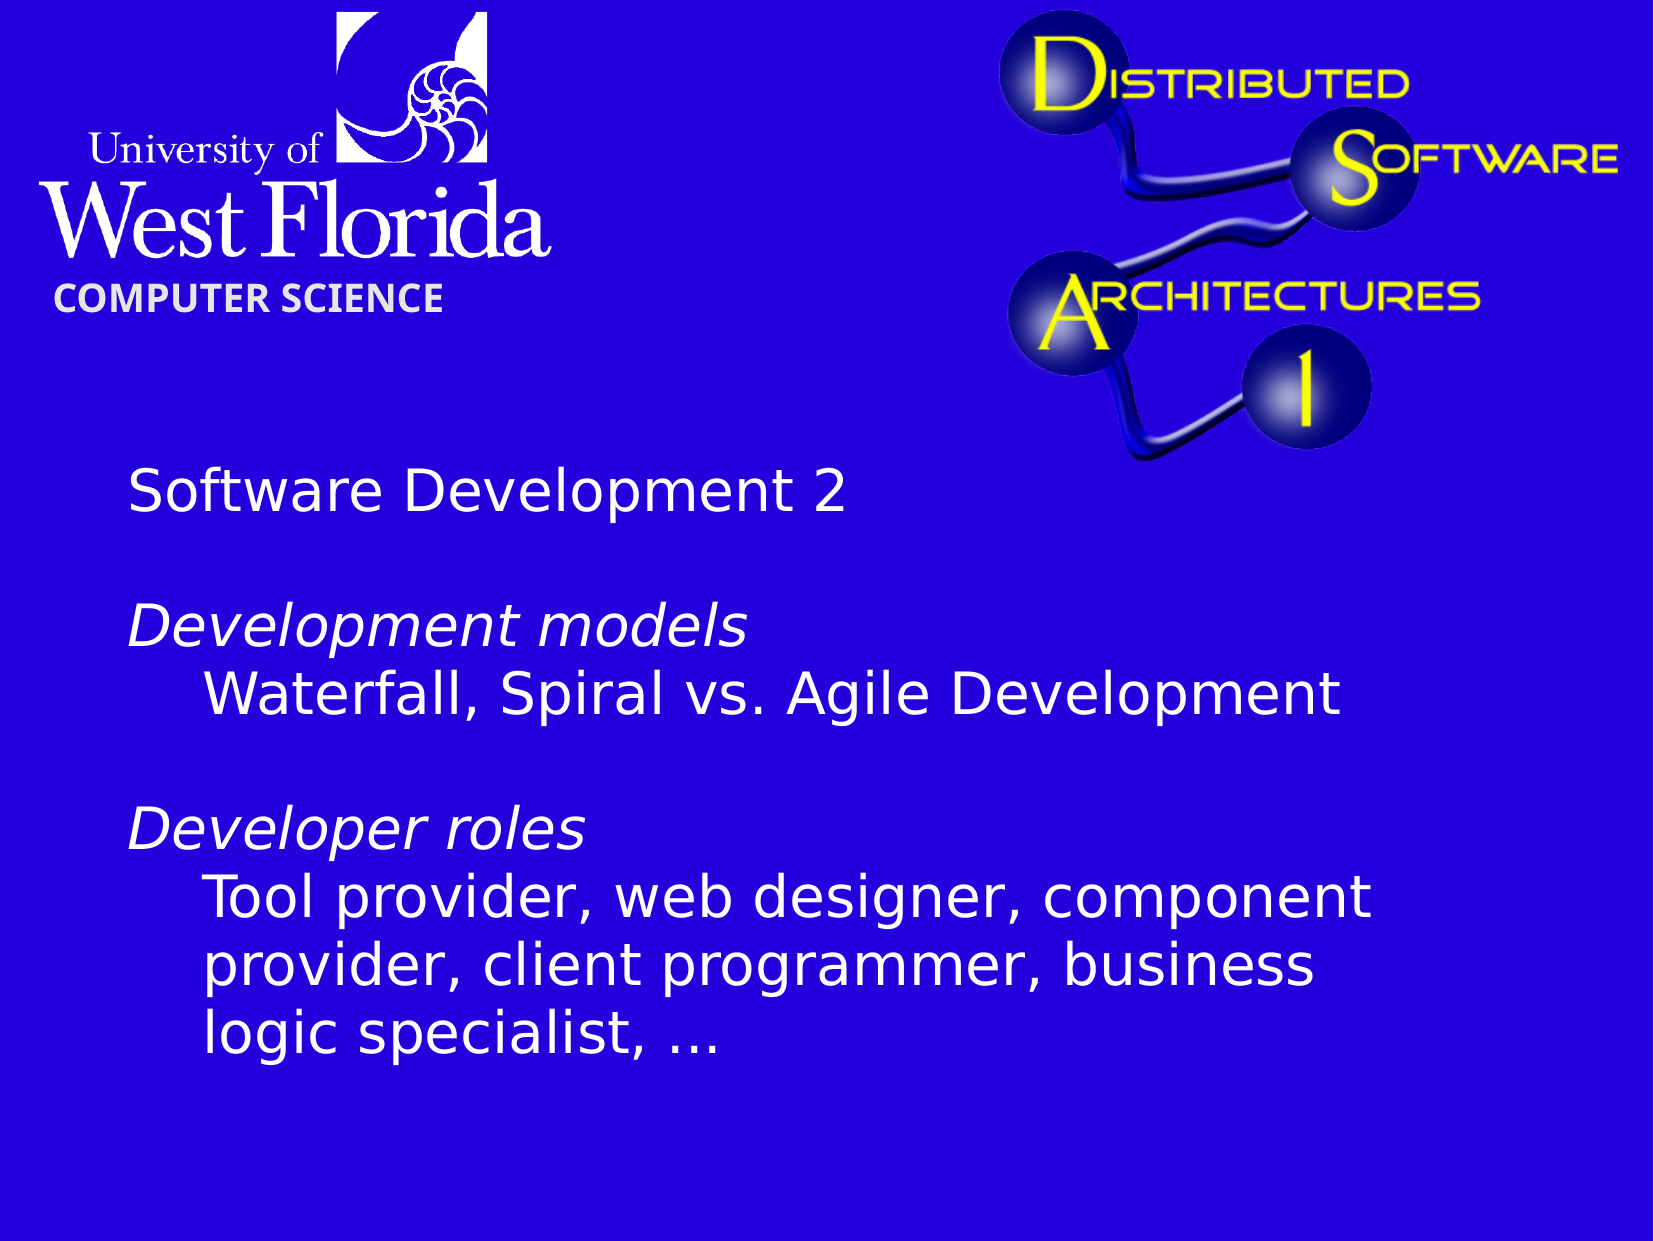

COMPUTER SCIENCE
Software Development 2
Development models
	Waterfall, Spiral vs. Agile Development
Developer roles
	Tool provider, web designer, component
	provider, client programmer, business
	logic specialist, ...